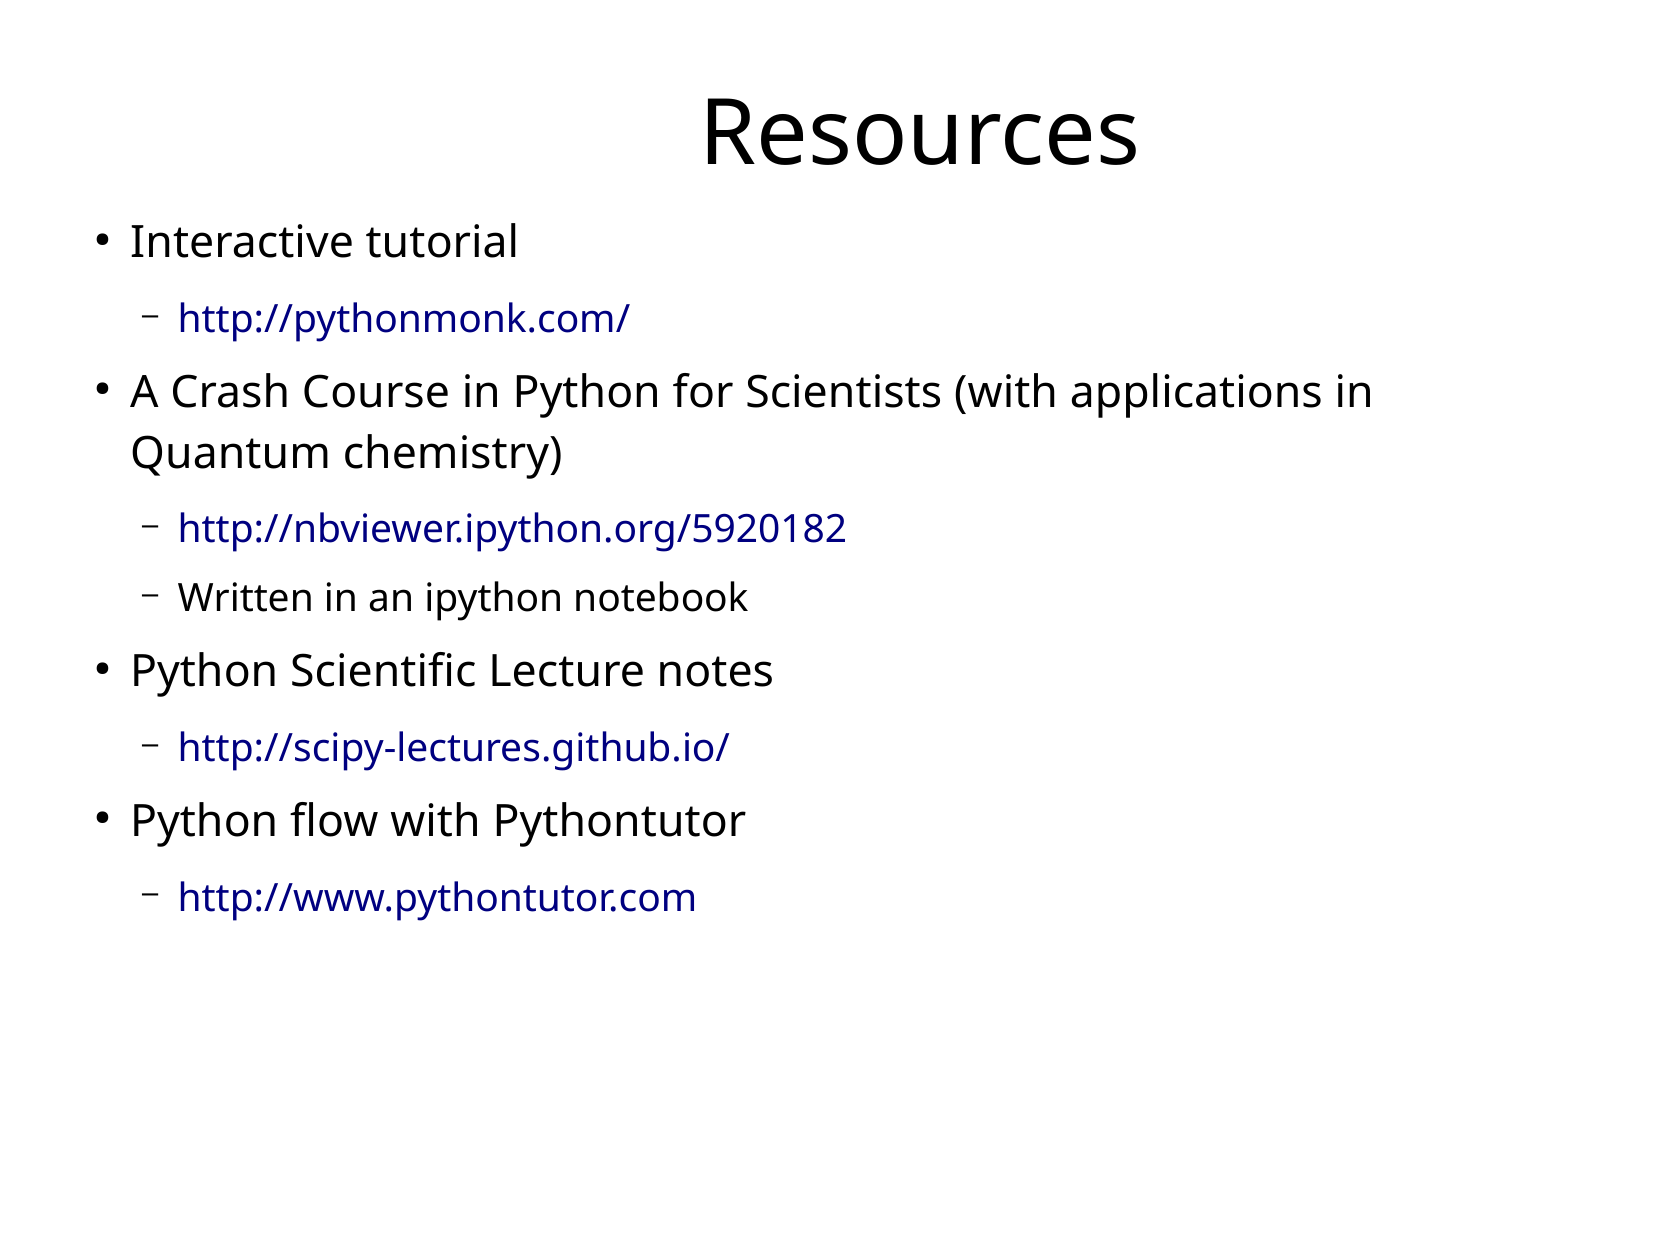

# Resources
Interactive tutorial
http://pythonmonk.com/
A Crash Course in Python for Scientists (with applications in Quantum chemistry)
http://nbviewer.ipython.org/5920182
Written in an ipython notebook
Python Scientific Lecture notes
http://scipy-lectures.github.io/
Python flow with Pythontutor
http://www.pythontutor.com